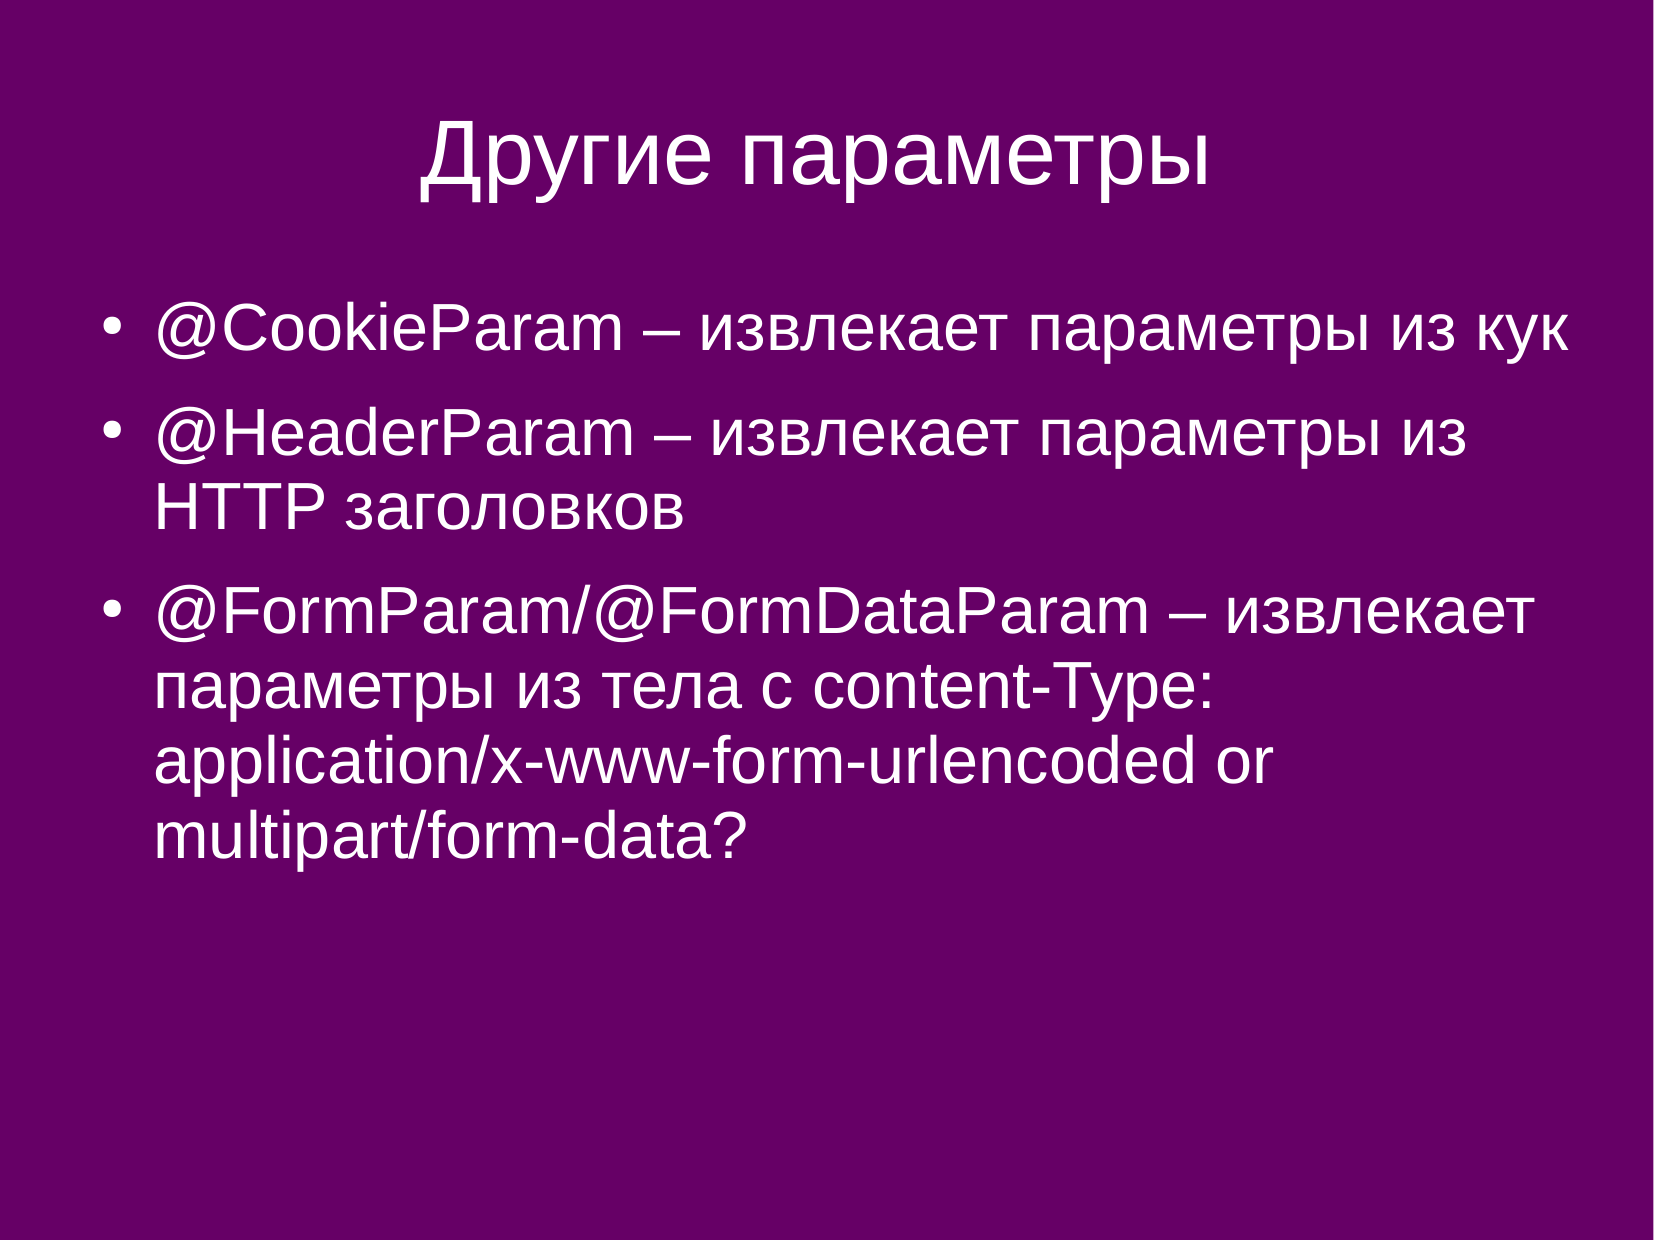

# Другие параметры
@CookieParam – извлекает параметры из кук
@HeaderParam – извлекает параметры из HTTP заголовков
@FormParam/@FormDataParam – извлекает параметры из тела с content-Type: application/x-www-form-urlencoded or multipart/form-data?